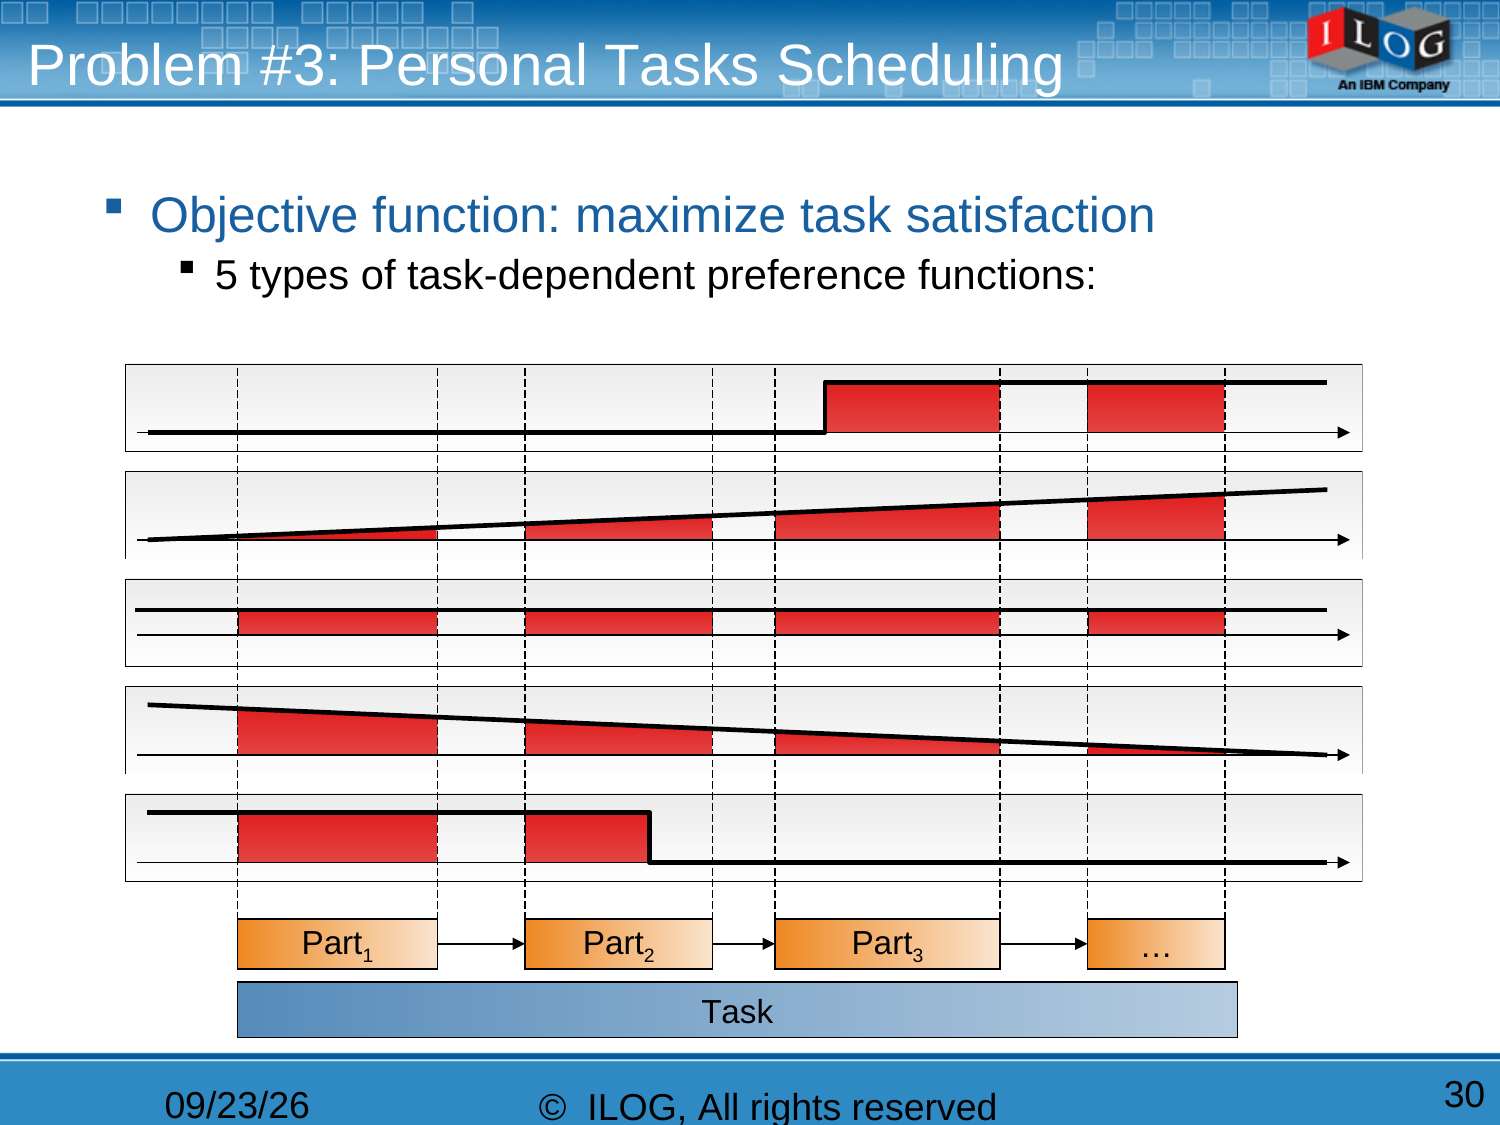

# Problem #3: Personal Tasks Scheduling
Objective function: maximize task satisfaction
5 types of task-dependent preference functions:
Part1
Part2
Part3
…
Task
30
© ILOG, All rights reserved